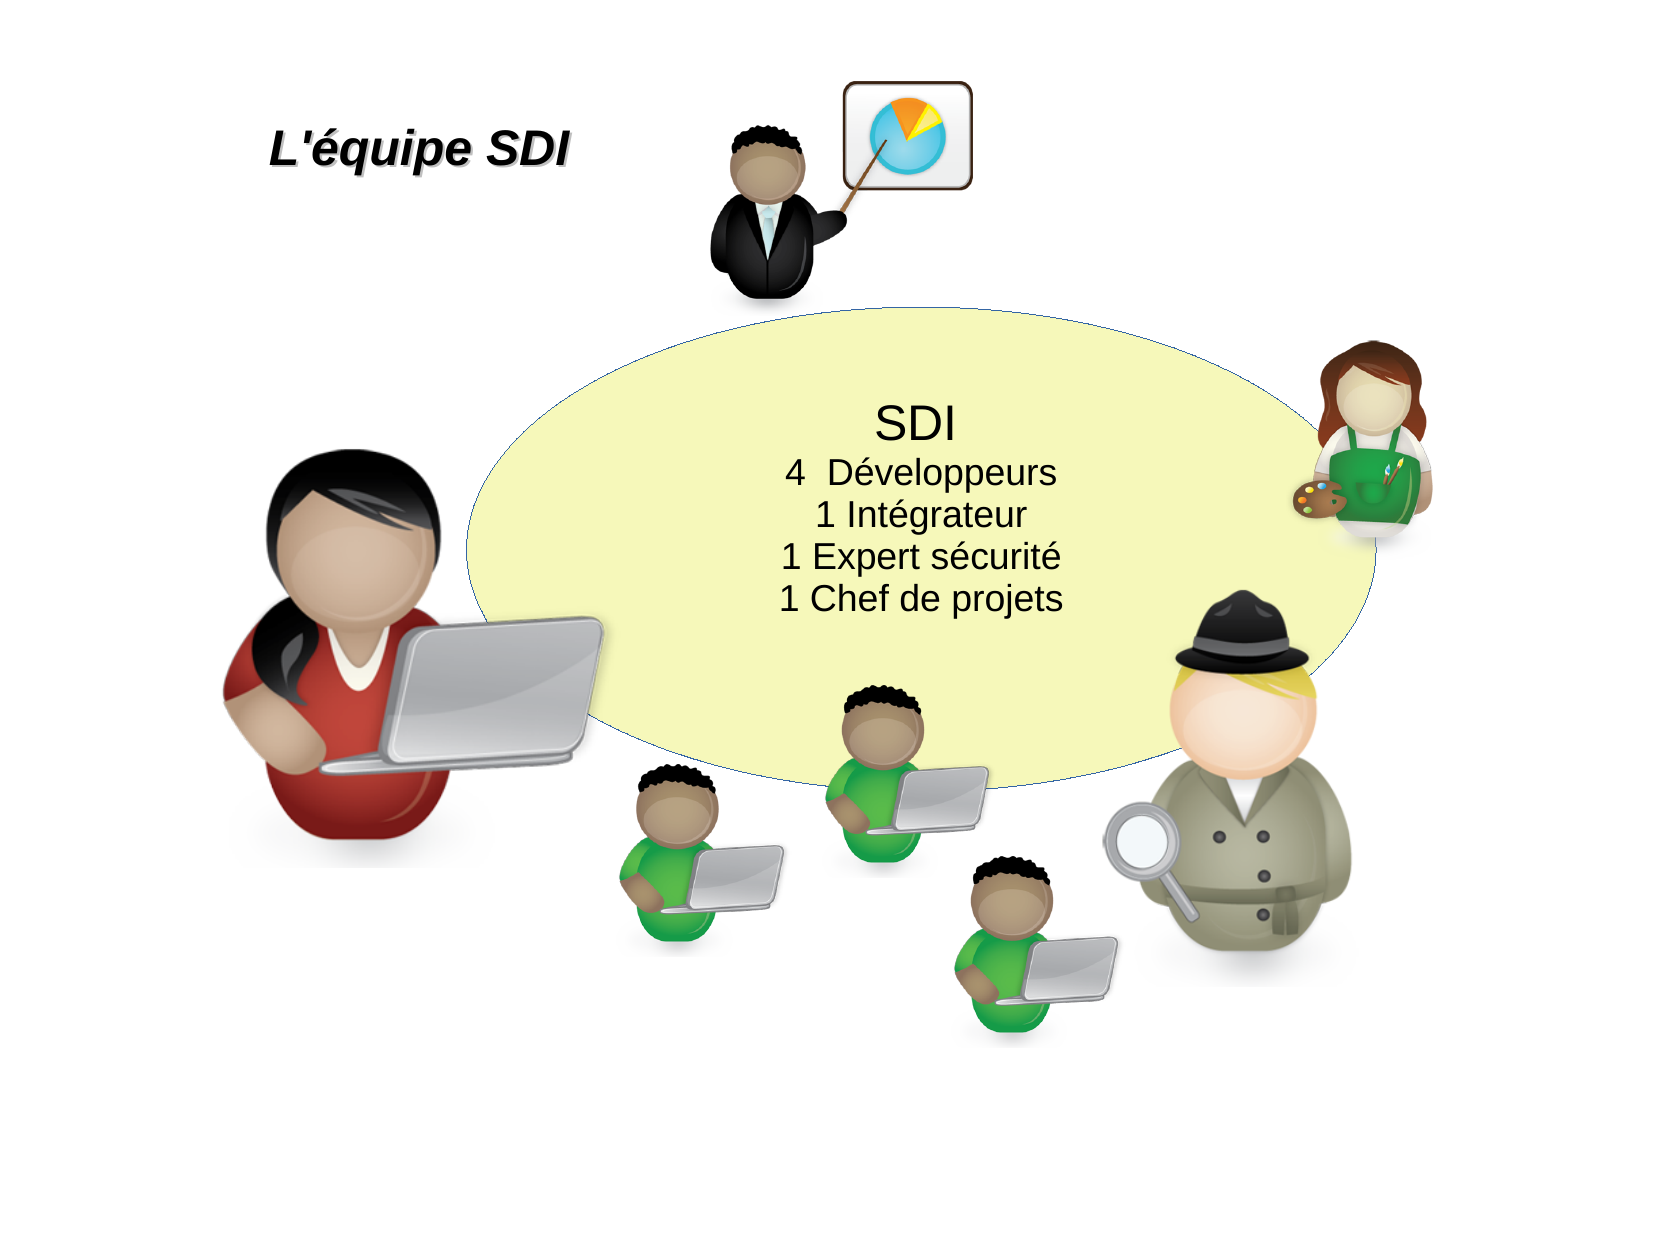

L'équipe SDI
SDI
4 Développeurs
1 Intégrateur
1 Expert sécurité
1 Chef de projets